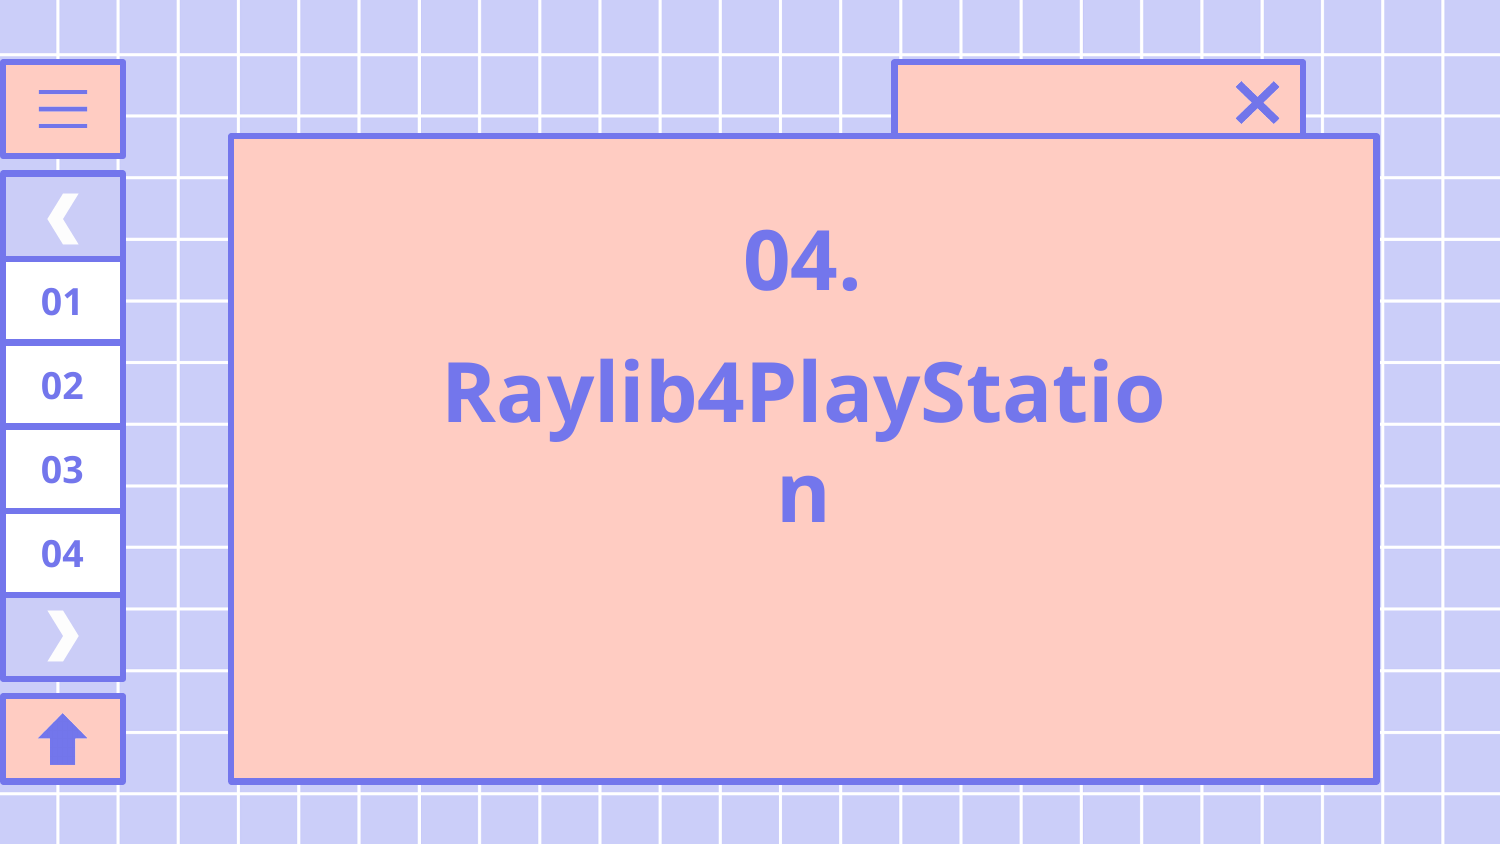

04.
01
# Raylib4PlayStation
02
03
04